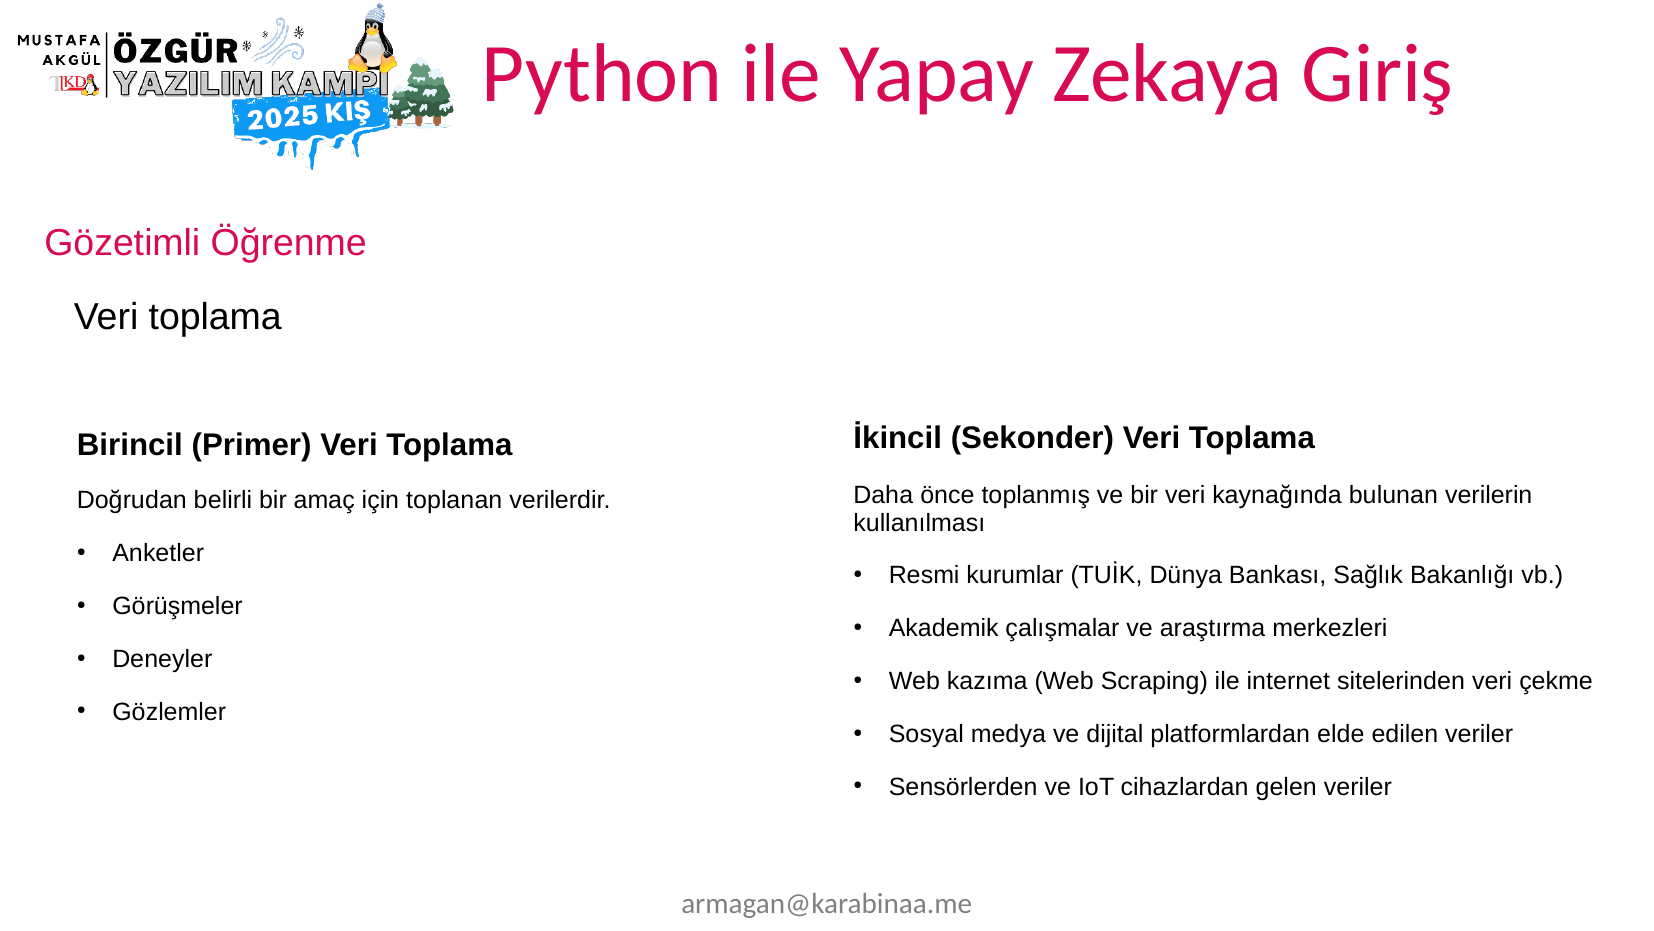

Python ile Yapay Zekaya Giriş
Gözetimli Öğrenme
Veri toplama
İkincil (Sekonder) Veri Toplama
Daha önce toplanmış ve bir veri kaynağında bulunan verilerin kullanılması
Resmi kurumlar (TUİK, Dünya Bankası, Sağlık Bakanlığı vb.)
Akademik çalışmalar ve araştırma merkezleri
Web kazıma (Web Scraping) ile internet sitelerinden veri çekme
Sosyal medya ve dijital platformlardan elde edilen veriler
Sensörlerden ve IoT cihazlardan gelen veriler
Birincil (Primer) Veri Toplama
Doğrudan belirli bir amaç için toplanan verilerdir.
Anketler
Görüşmeler
Deneyler
Gözlemler
armagan@karabinaa.me